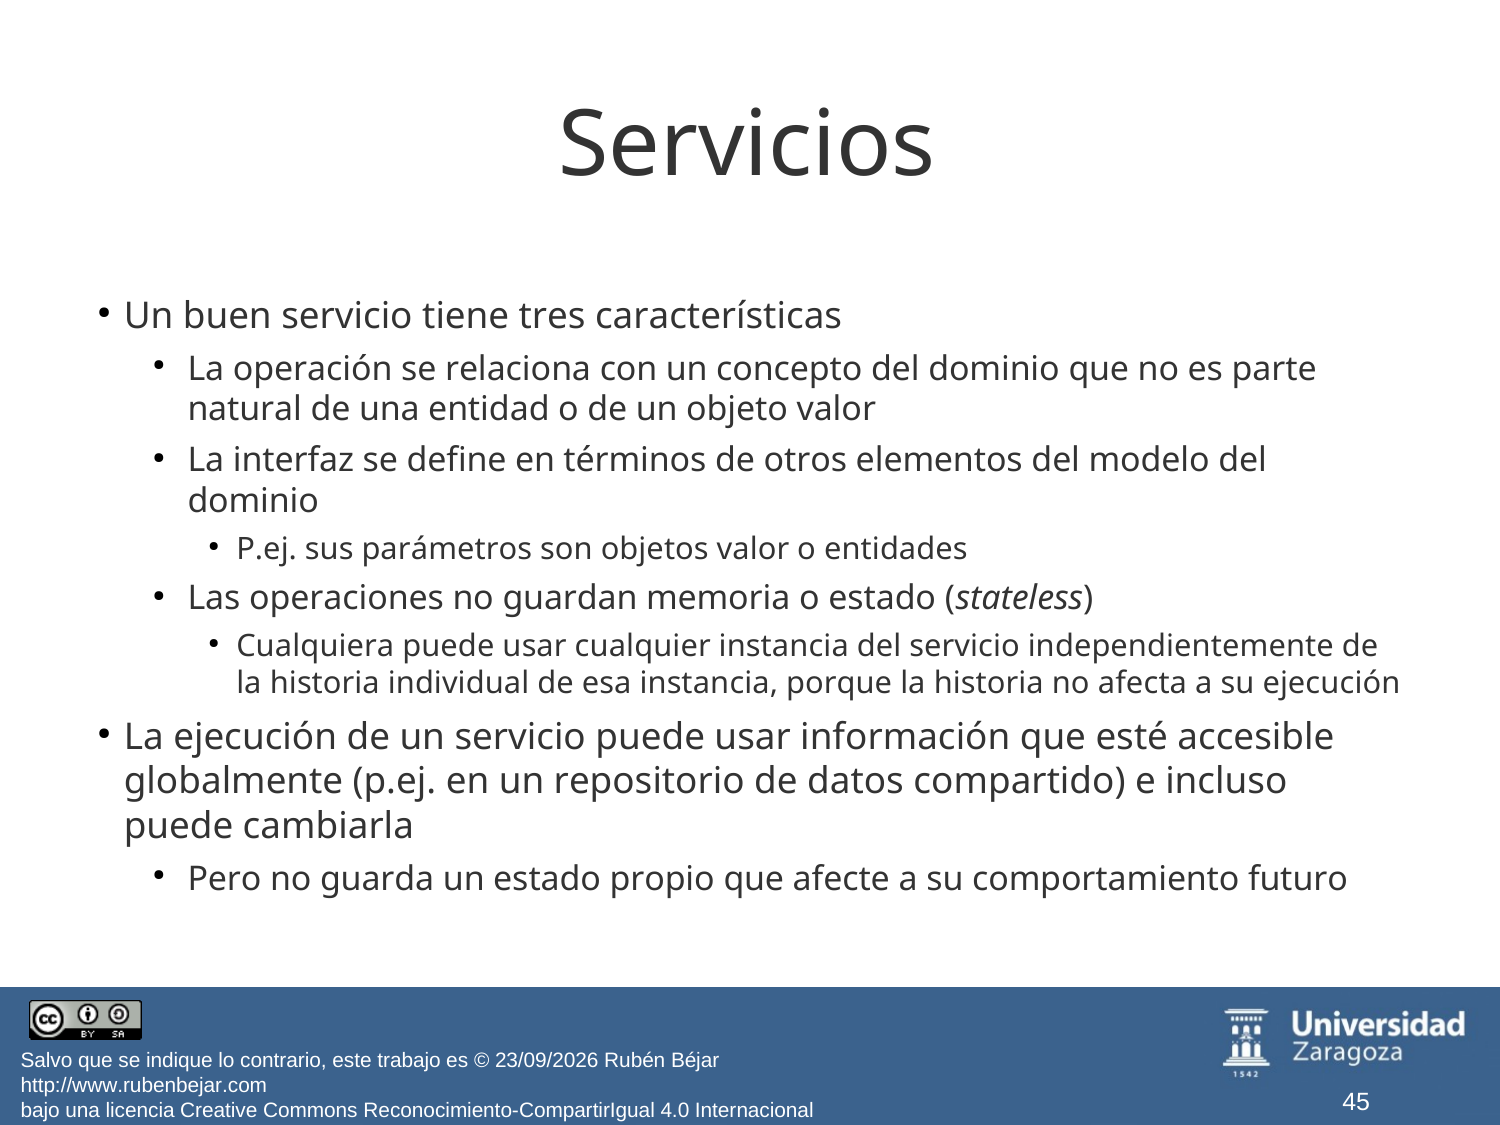

# Servicios
Un buen servicio tiene tres características
La operación se relaciona con un concepto del dominio que no es parte natural de una entidad o de un objeto valor
La interfaz se define en términos de otros elementos del modelo del dominio
P.ej. sus parámetros son objetos valor o entidades
Las operaciones no guardan memoria o estado (stateless)
Cualquiera puede usar cualquier instancia del servicio independientemente de la historia individual de esa instancia, porque la historia no afecta a su ejecución
La ejecución de un servicio puede usar información que esté accesible globalmente (p.ej. en un repositorio de datos compartido) e incluso puede cambiarla
Pero no guarda un estado propio que afecte a su comportamiento futuro